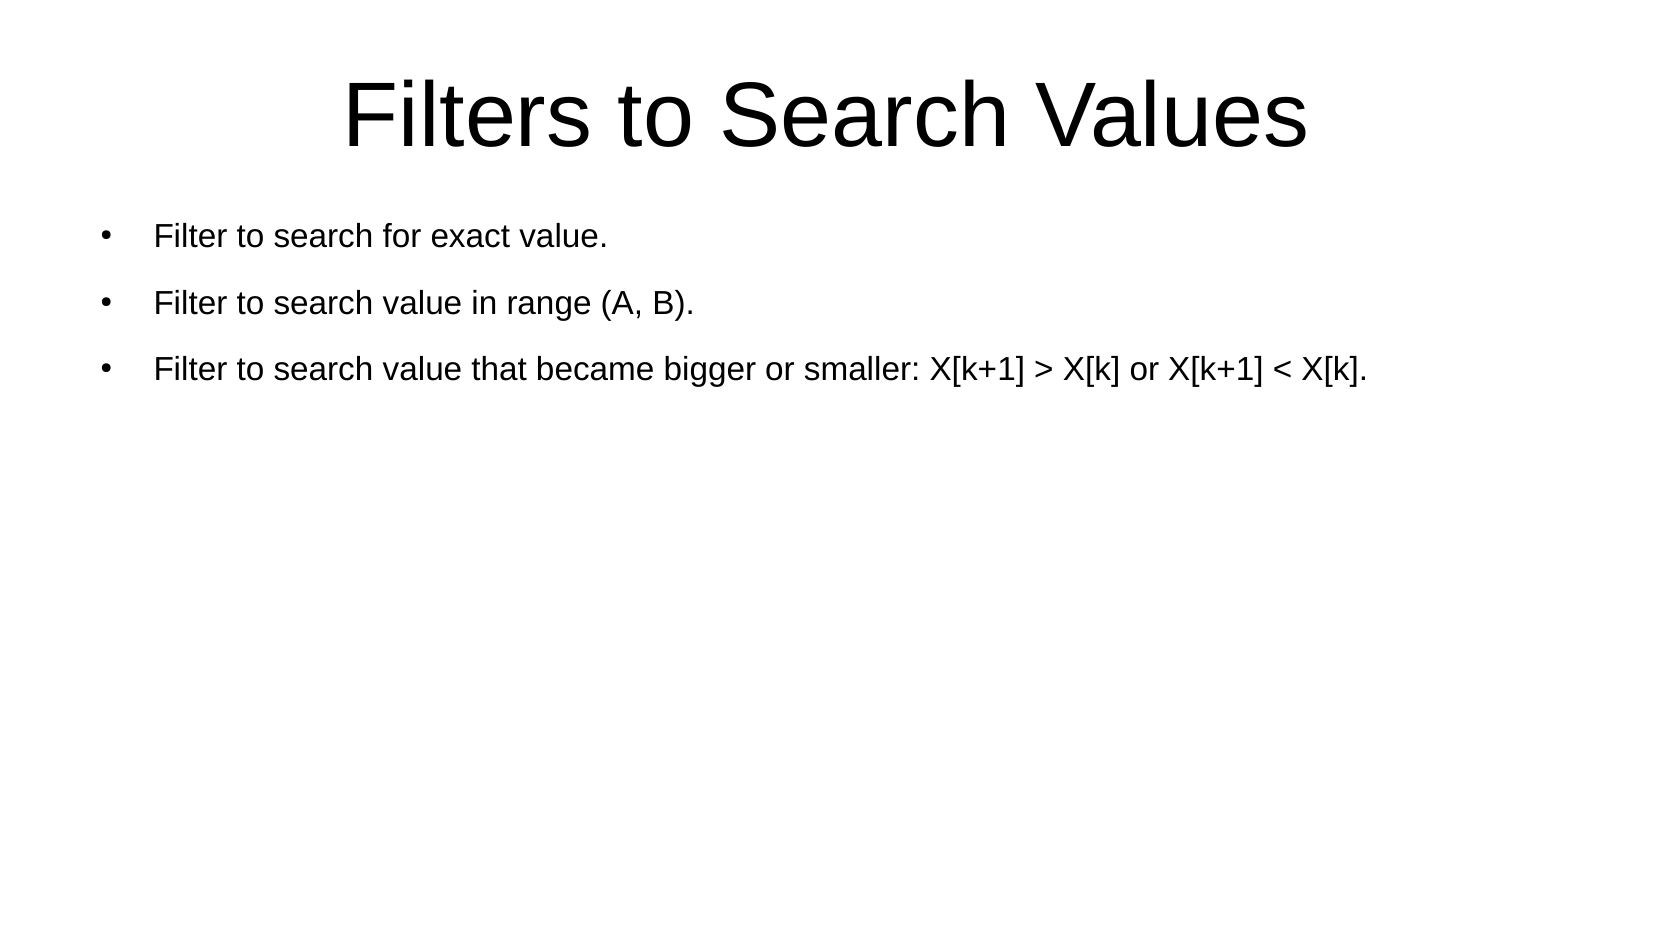

# Filters to Search Values
Filter to search for exact value.
Filter to search value in range (A, B).
Filter to search value that became bigger or smaller: X[k+1] > X[k] or X[k+1] < X[k].